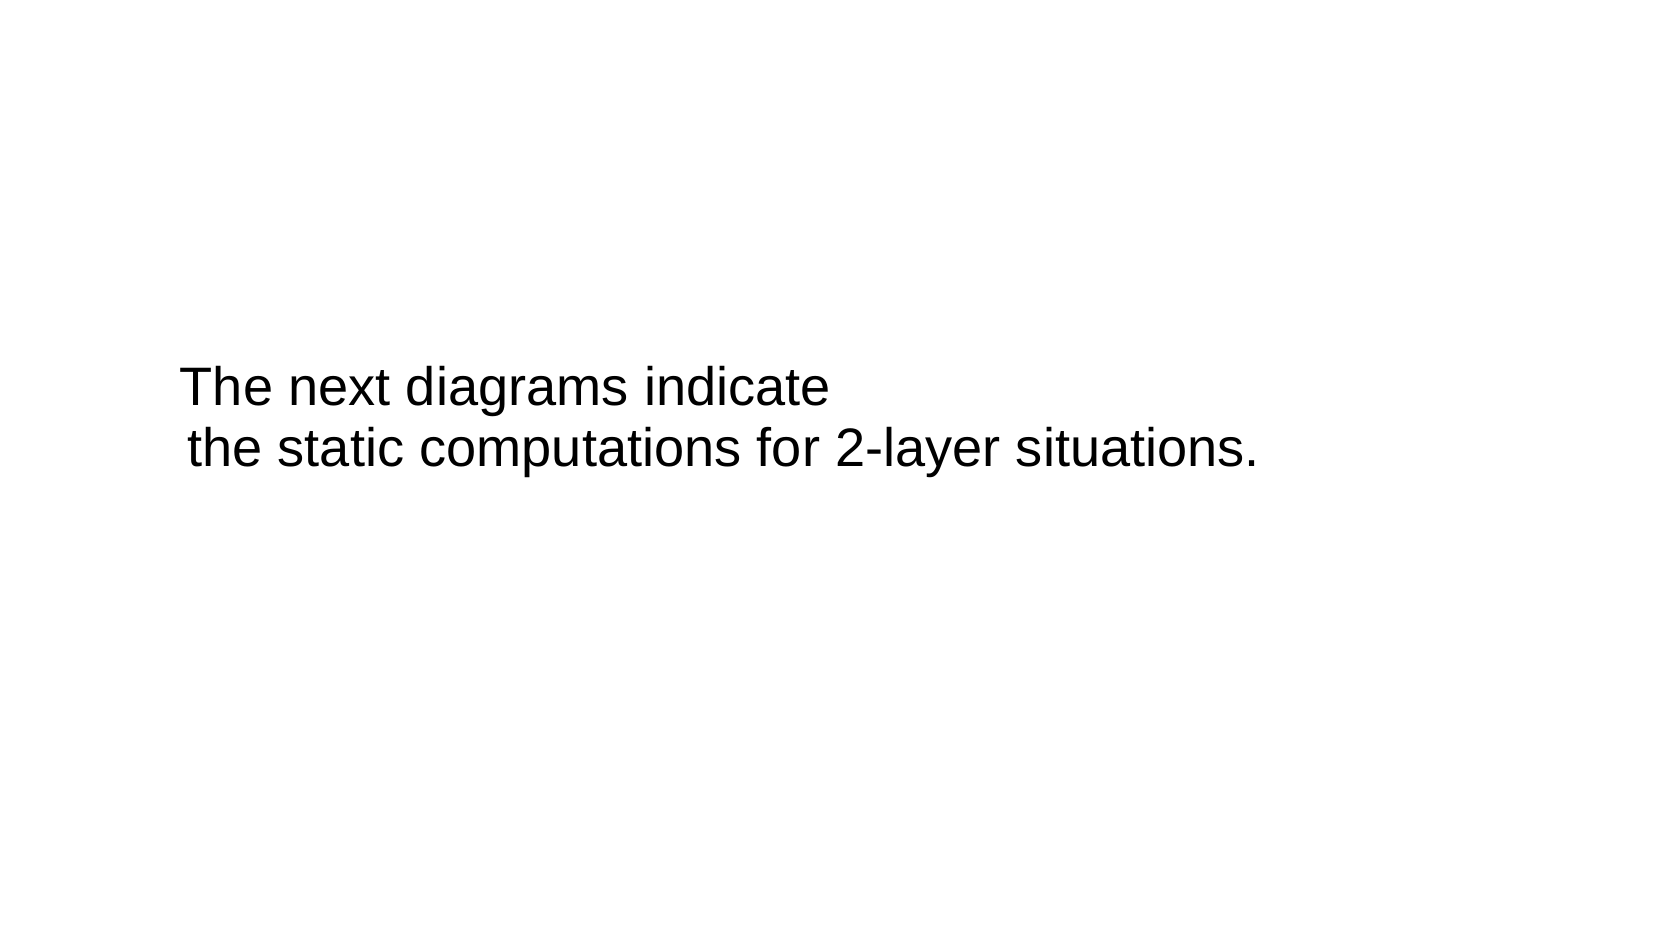

The next diagrams indicate the static computations for 2-layer situations.